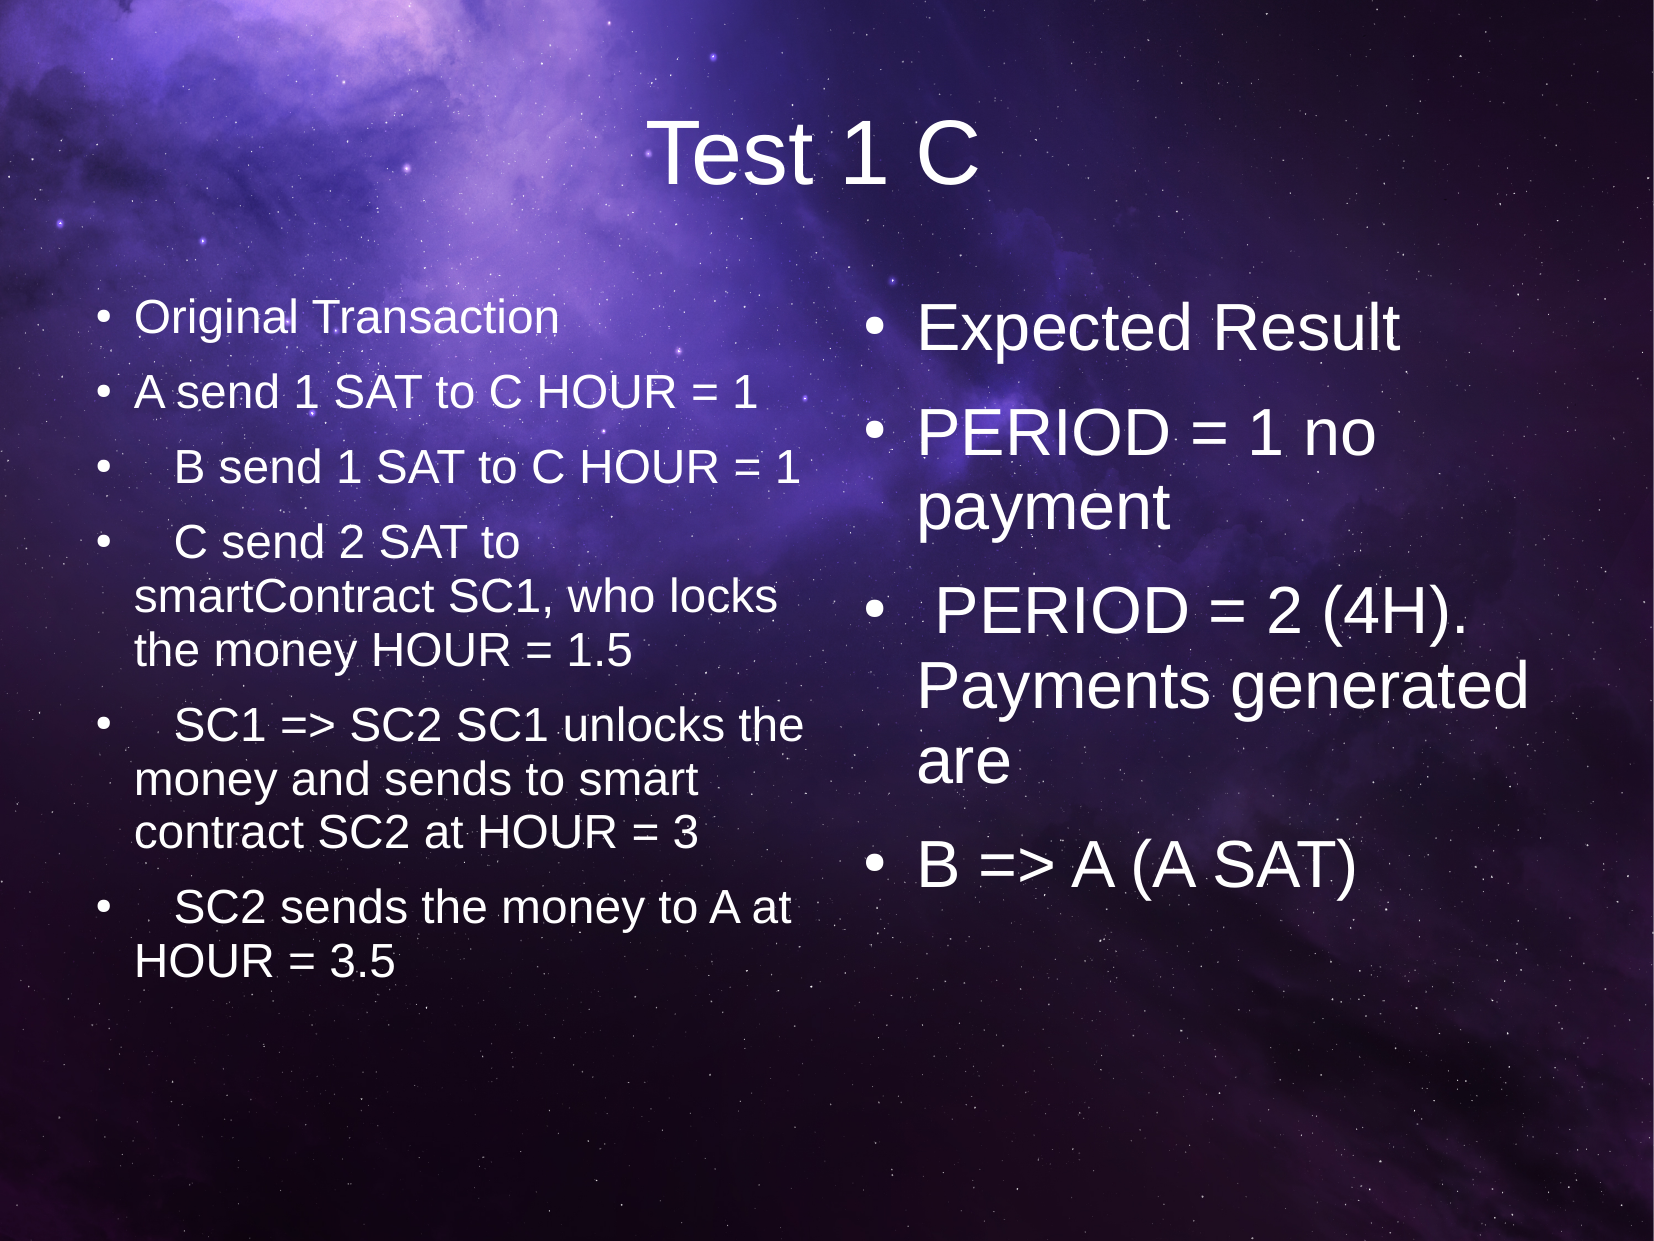

# Test 1 C
Original Transaction
A send 1 SAT to C HOUR = 1
 B send 1 SAT to C HOUR = 1
 C send 2 SAT to smartContract SC1, who locks the money HOUR = 1.5
 SC1 => SC2 SC1 unlocks the money and sends to smart contract SC2 at HOUR = 3
 SC2 sends the money to A at HOUR = 3.5
Expected Result
PERIOD = 1 no payment
 PERIOD = 2 (4H). Payments generated are
B => A (A SAT)